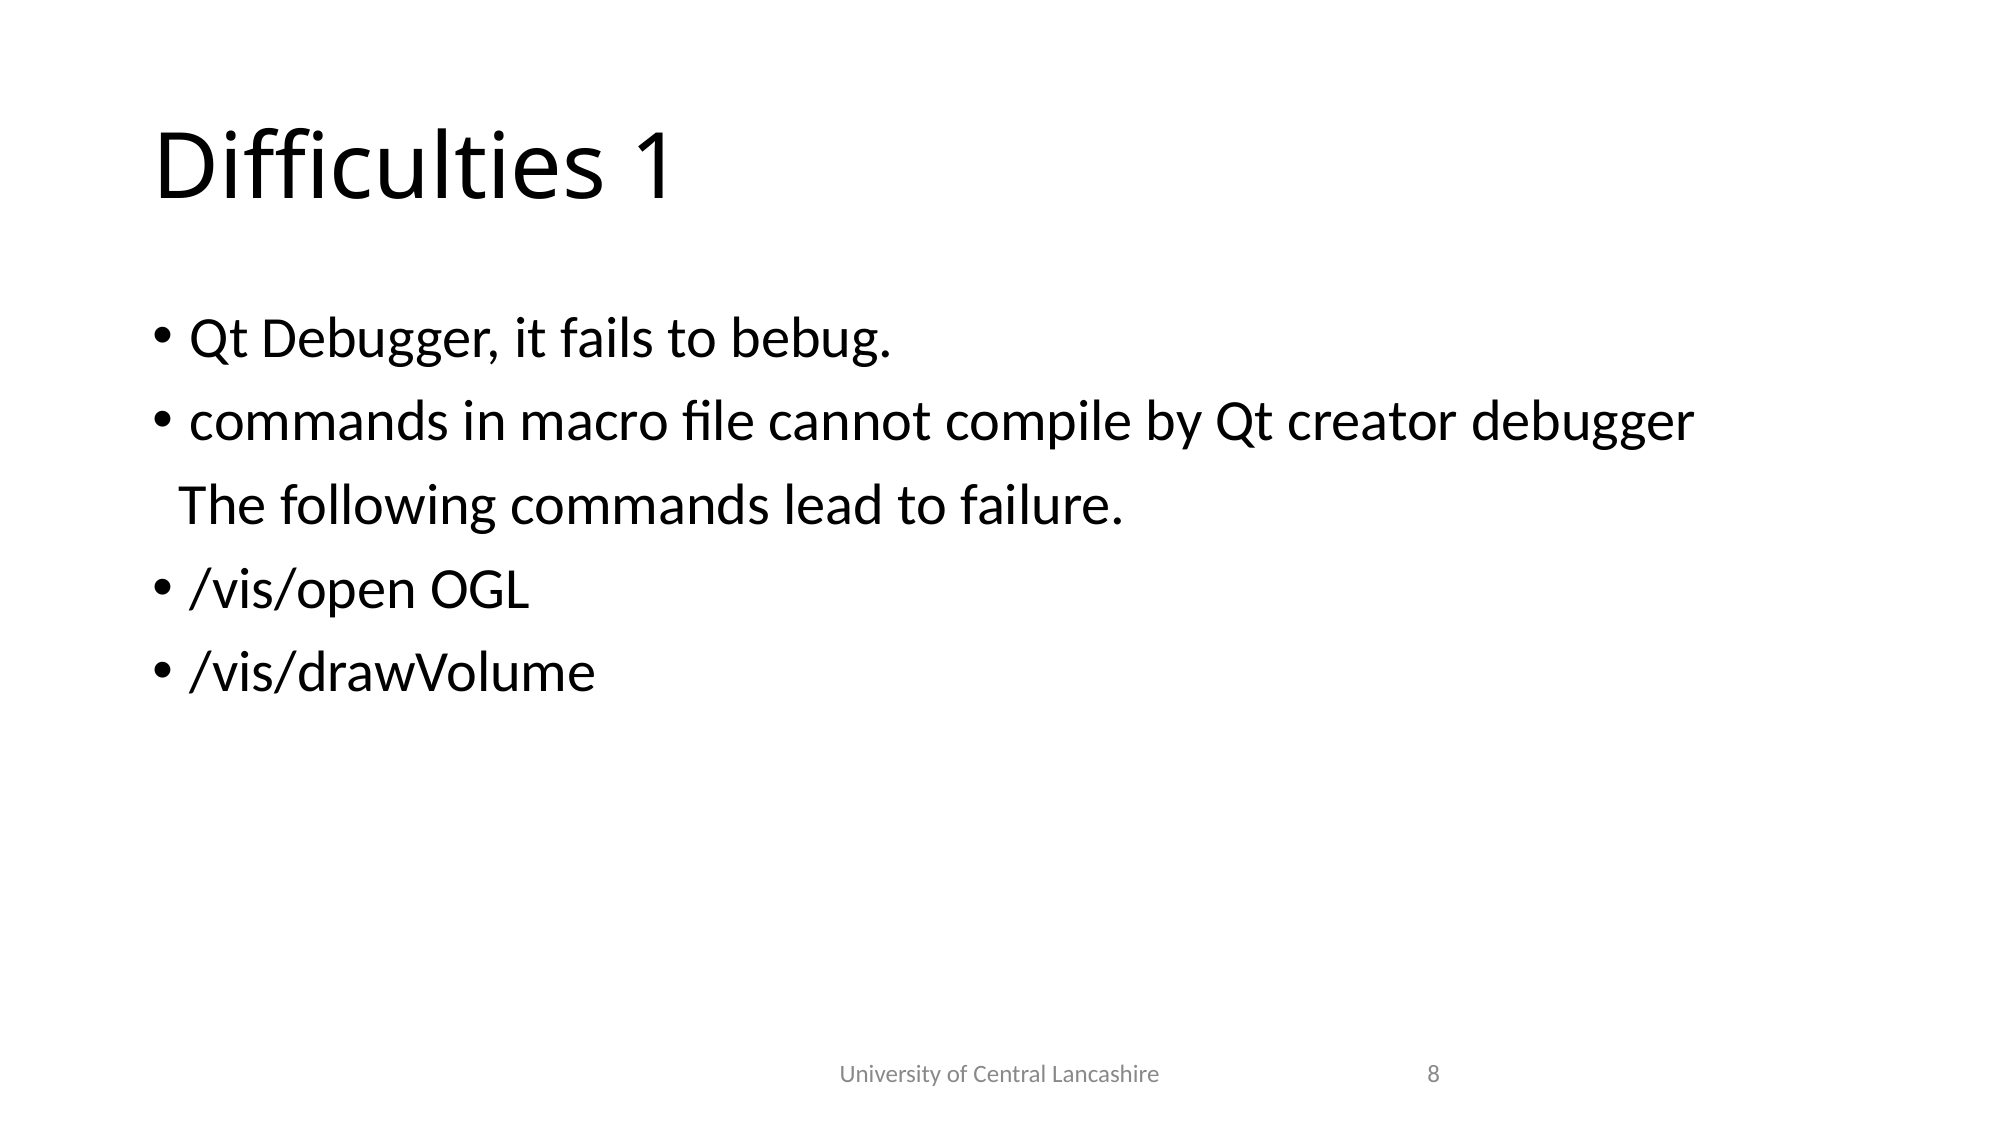

# Difficulties 1
Qt Debugger, it fails to bebug.
commands in macro file cannot compile by Qt creator debugger
 The following commands lead to failure.
/vis/open OGL
/vis/drawVolume
University of Central Lancashire